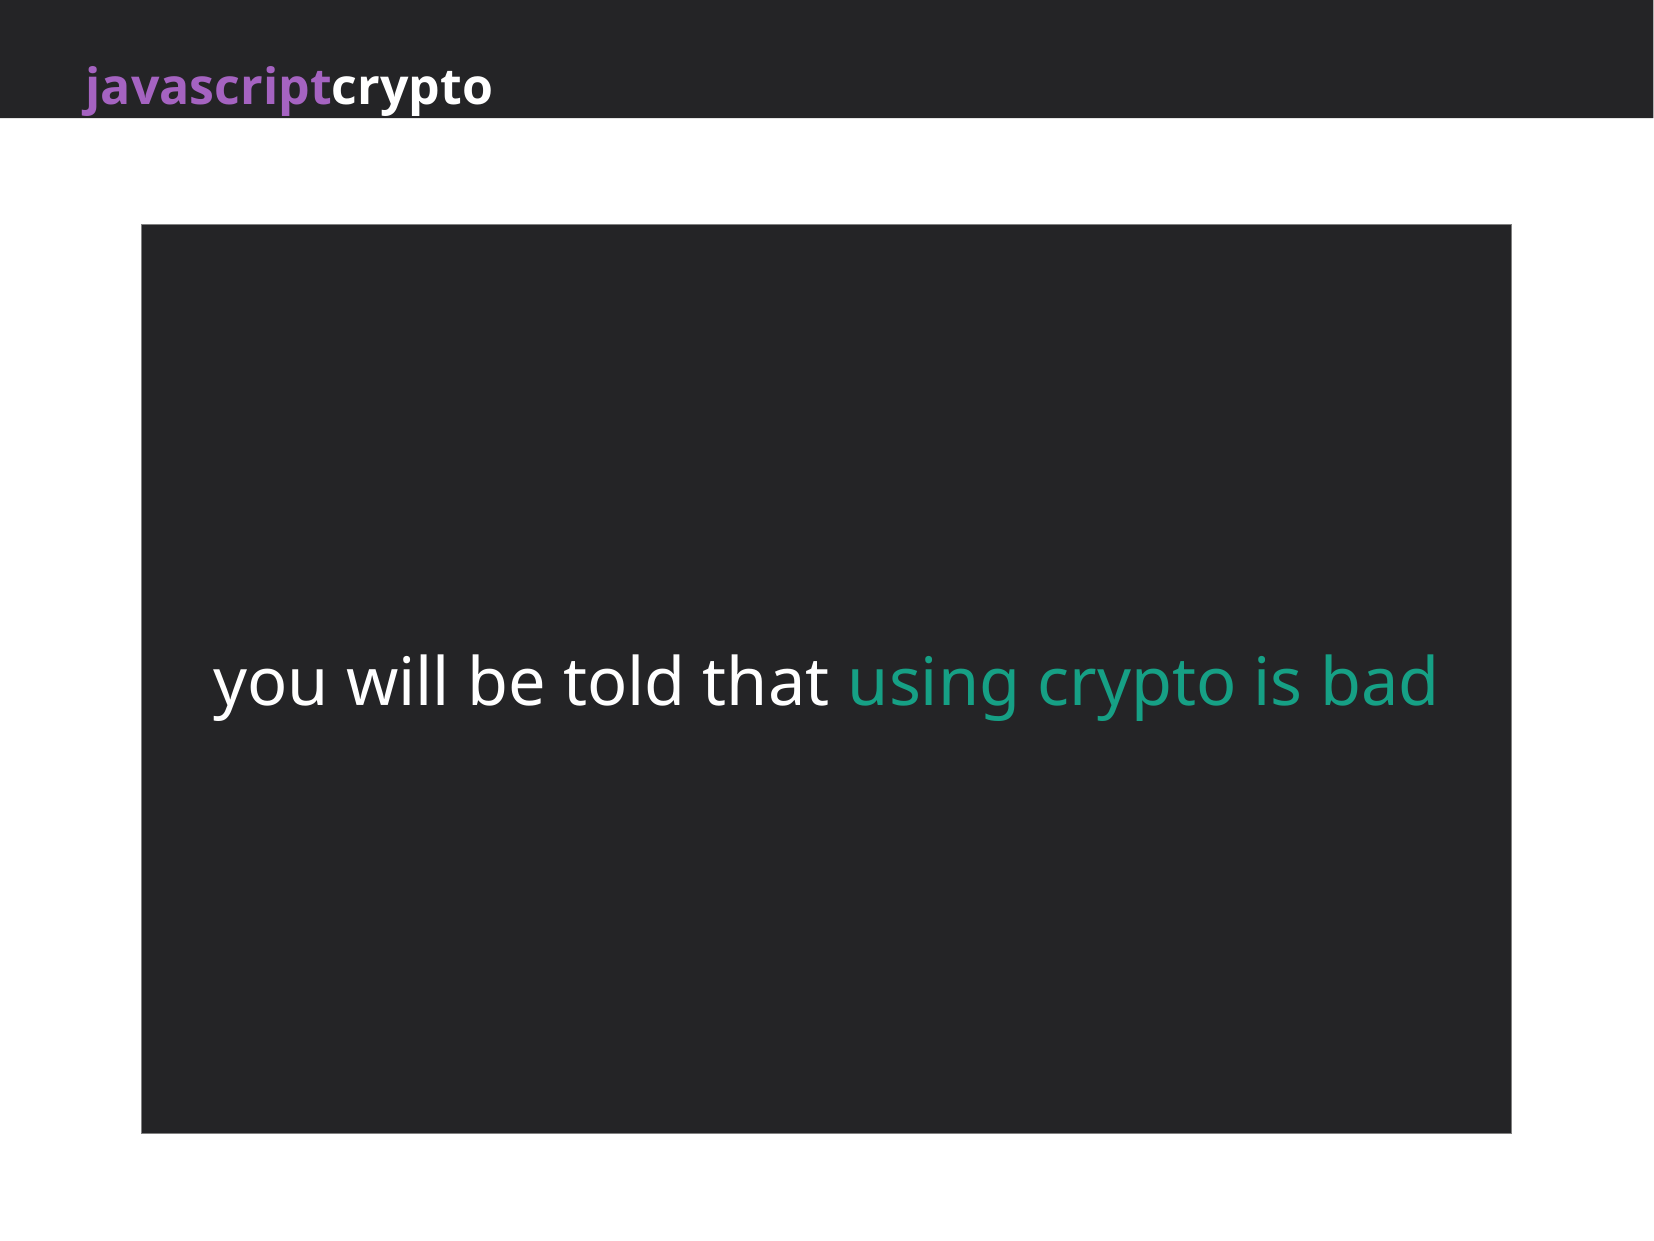

javascriptcrypto
you will be told that using crypto is bad
encrypt shit